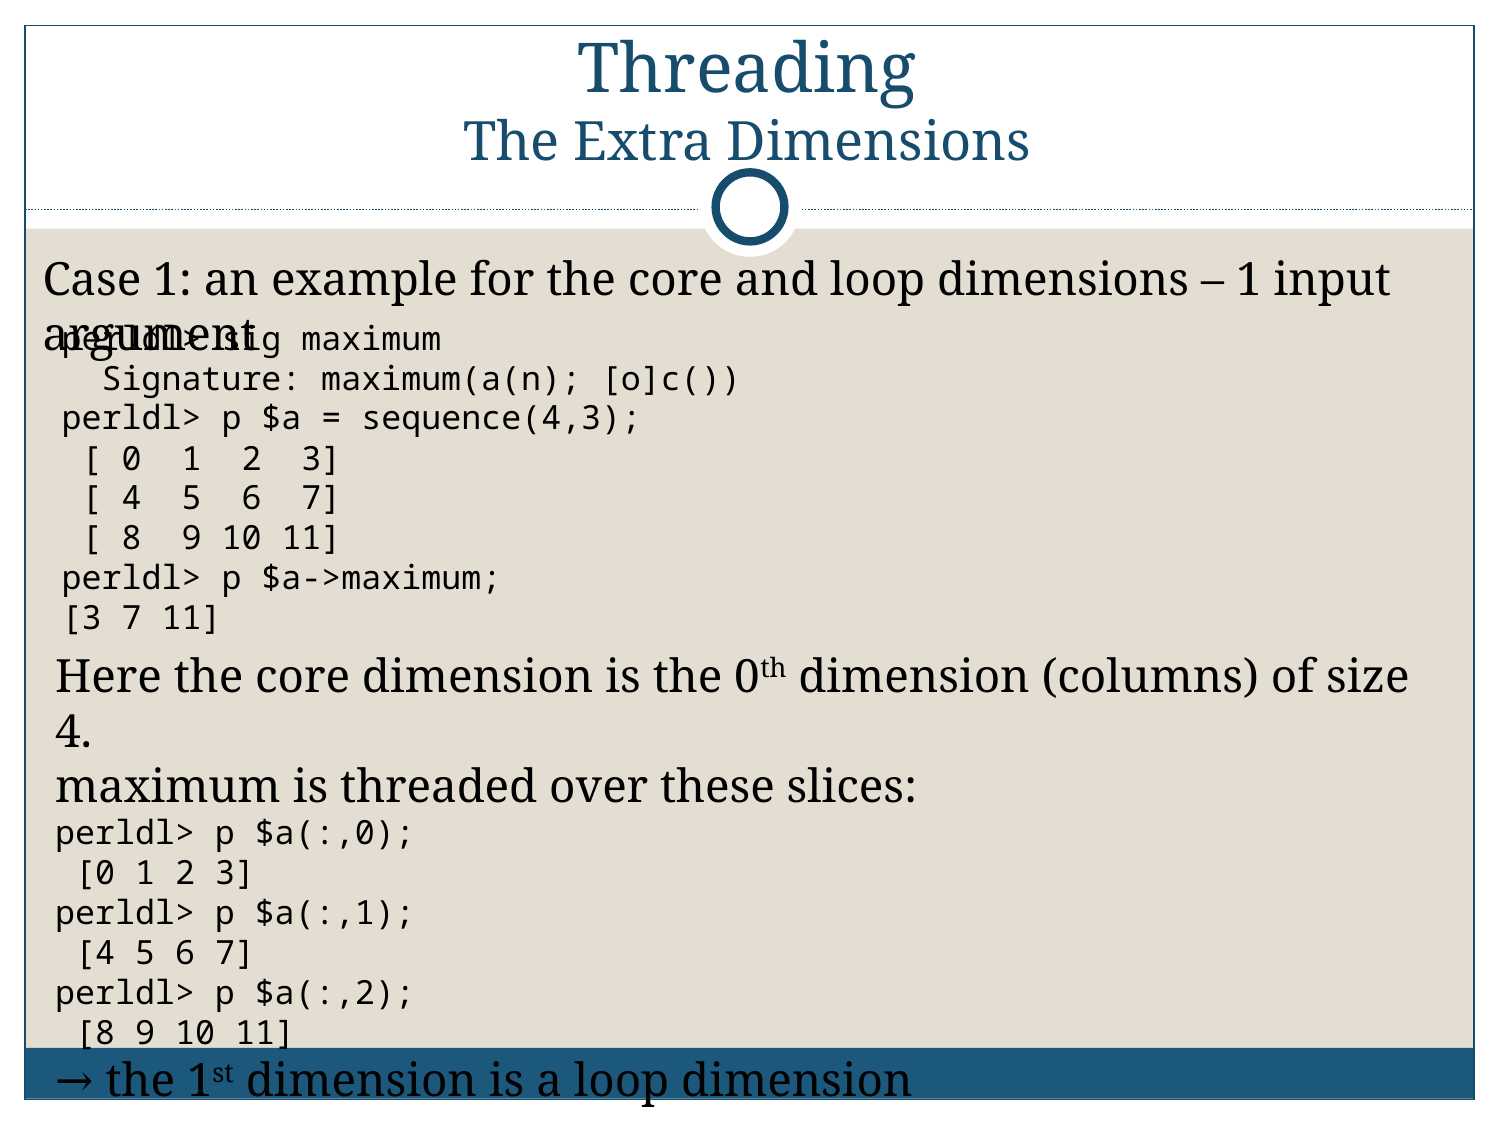

# Threading The Extra Dimensions
Case 1: an example for the core and loop dimensions – 1 input argument
perldl> sig maximum
 Signature: maximum(a(n); [o]c())
perldl> p $a = sequence(4,3);
 [ 0 1 2 3]
 [ 4 5 6 7]
 [ 8 9 10 11]
perldl> p $a->maximum;
[3 7 11]
Here the core dimension is the 0th dimension (columns) of size 4.
maximum is threaded over these slices:
perldl> p $a(:,0);
 [0 1 2 3]
perldl> p $a(:,1);
 [4 5 6 7]
perldl> p $a(:,2);
 [8 9 10 11]
→ the 1st dimension is a loop dimension